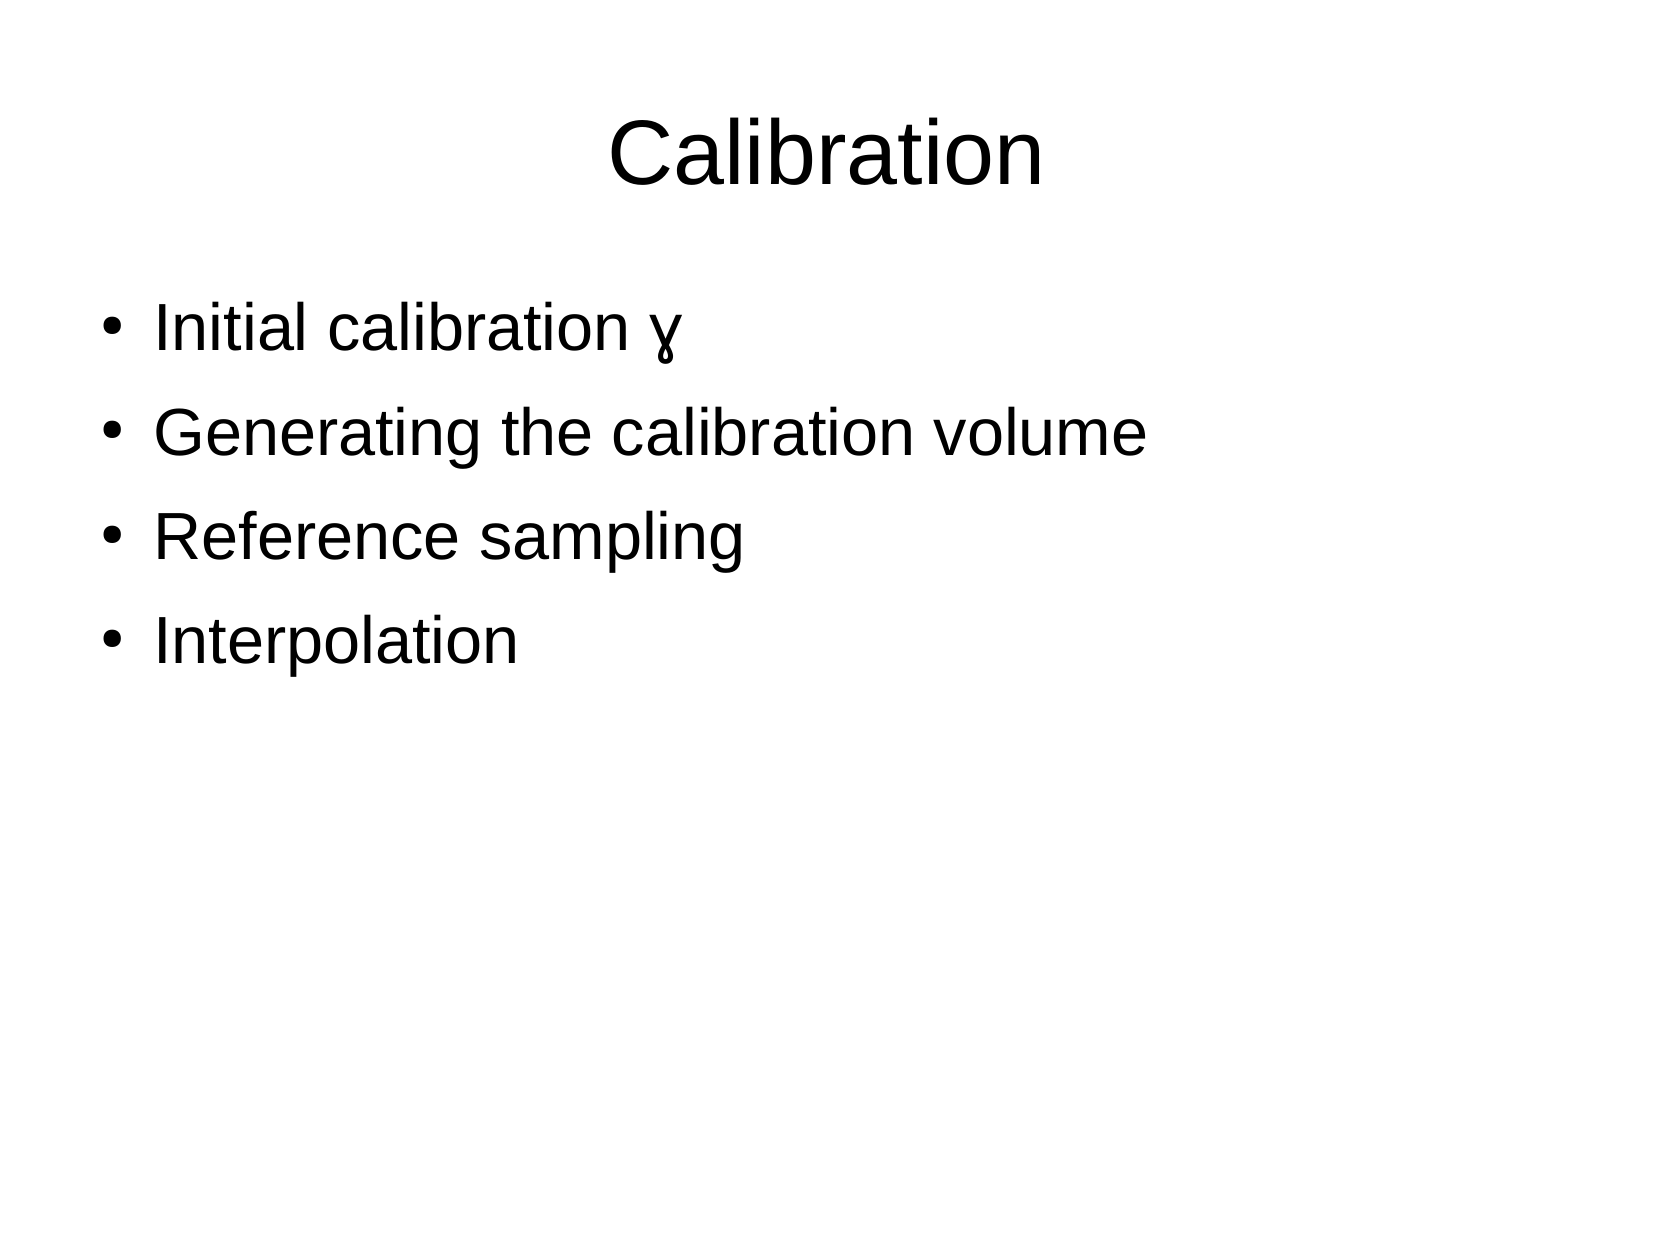

# Calibration
Initial calibration ​ɣ
Generating the calibration volume
Reference sampling
Interpolation